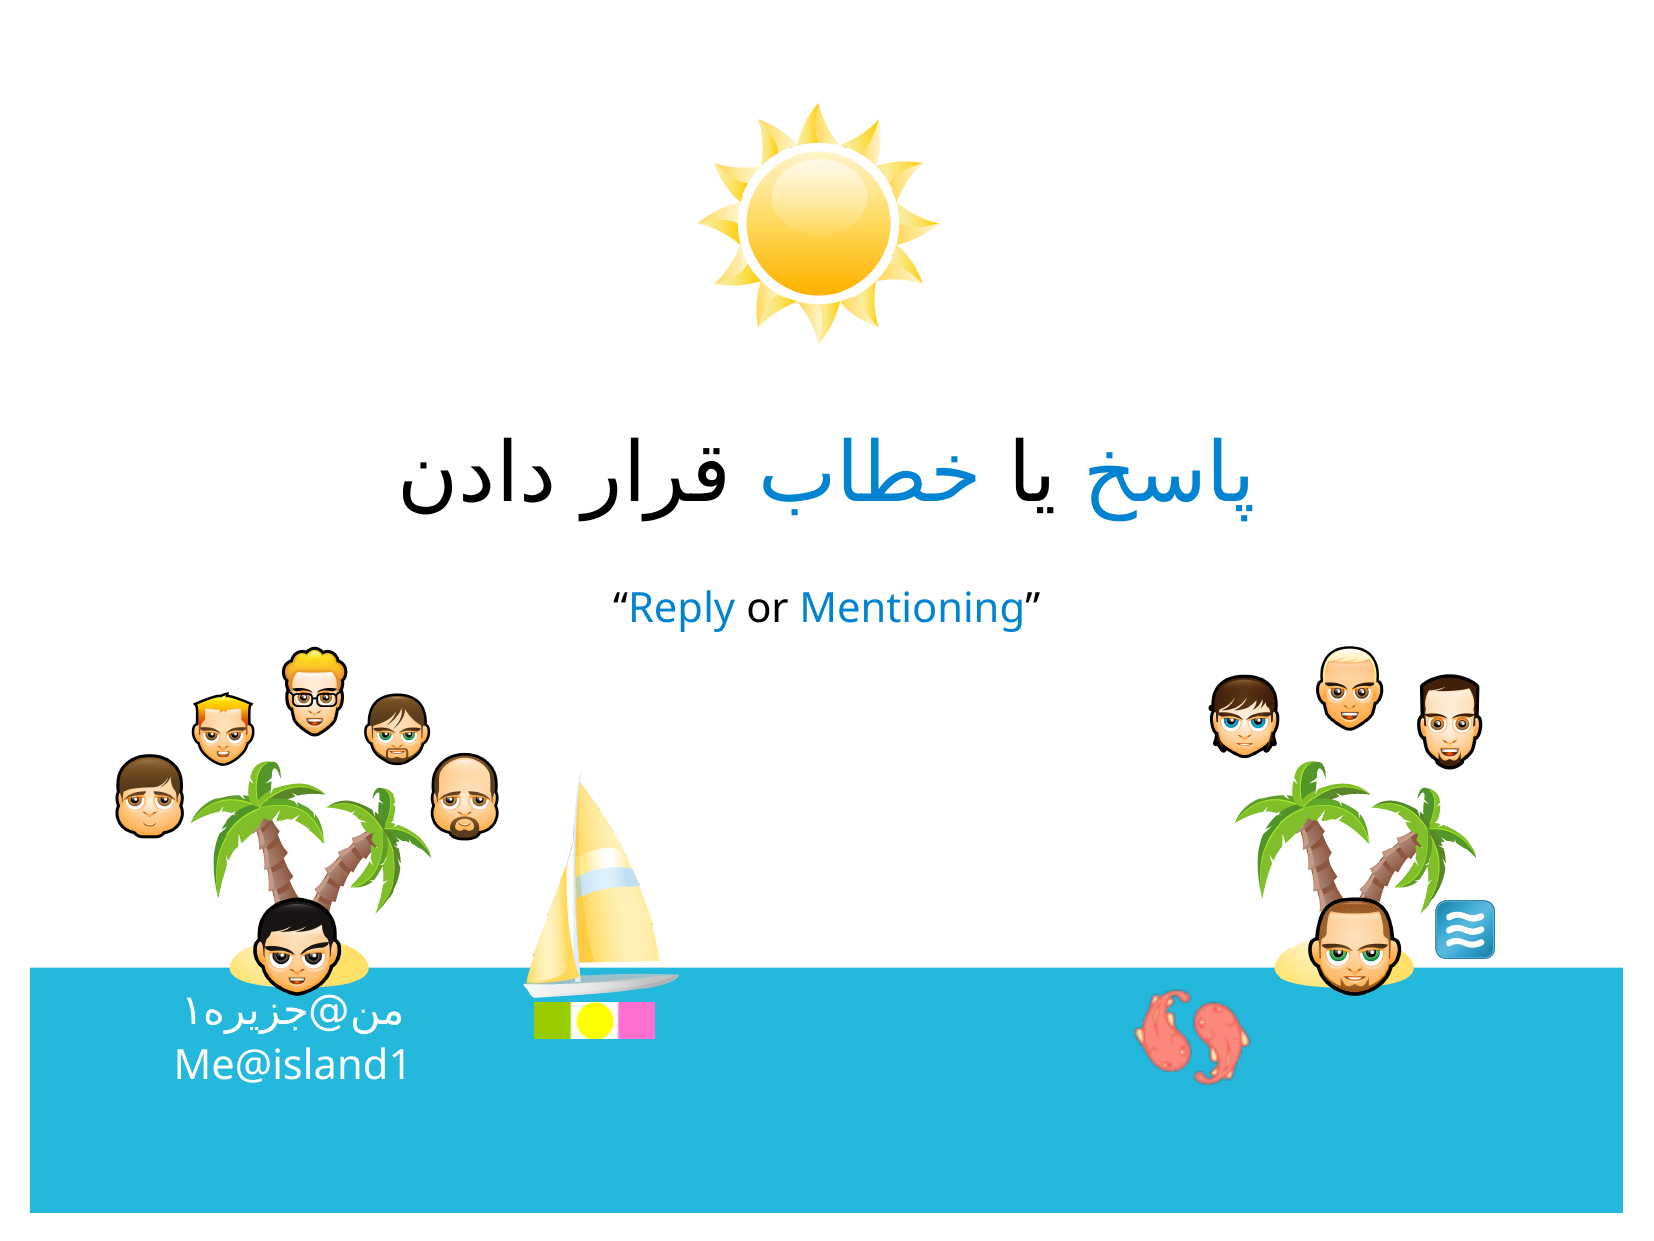

# پاسخ یا خطاب قرار دادن
“Reply or Mentioning”
من@جزیره۱
Me@island1